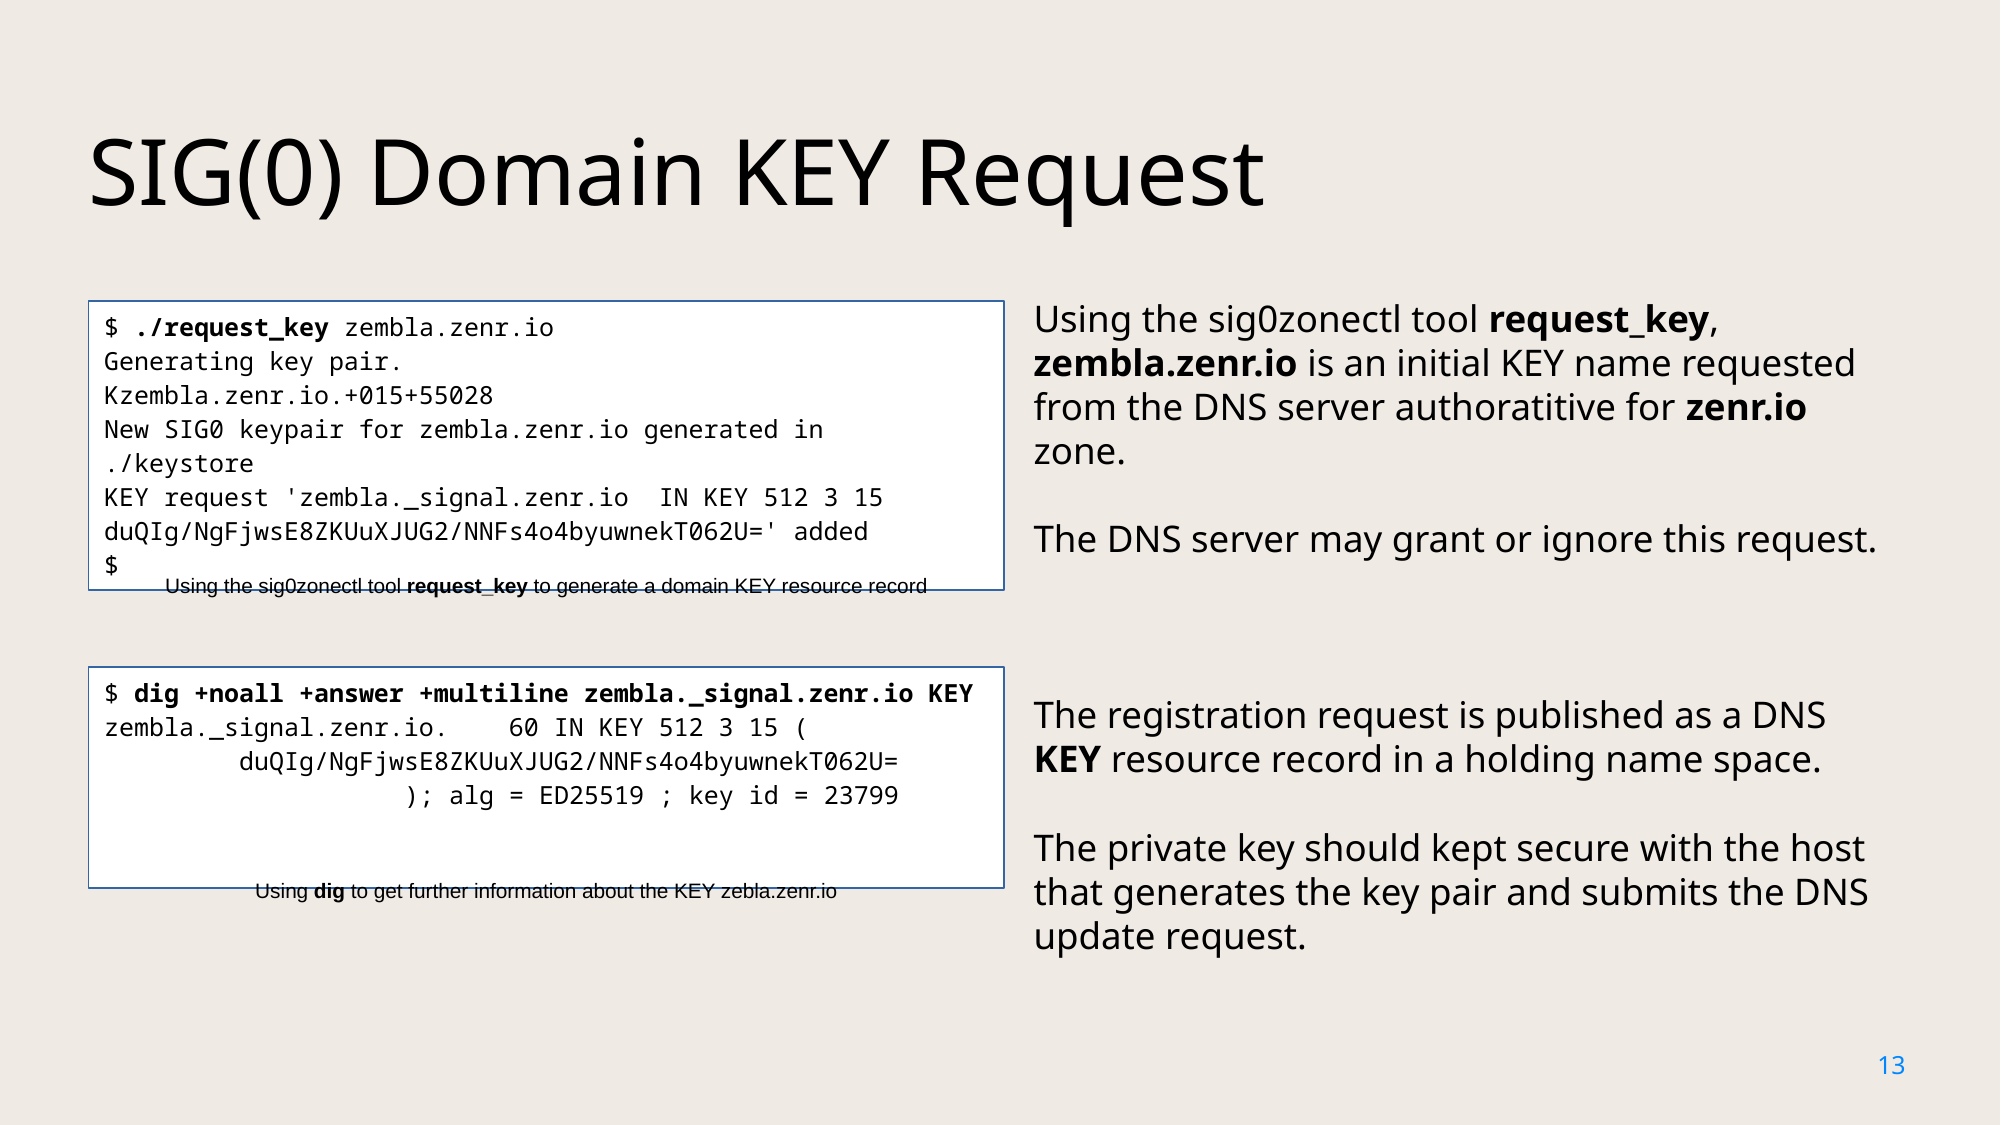

# SIG(0) Domain KEY Request
Using the sig0zonectl tool request_key, zembla.zenr.io is an initial KEY name requested from the DNS server authoratitive for zenr.io zone.
The DNS server may grant or ignore this request.
The registration request is published as a DNS KEY resource record in a holding name space.
The private key should kept secure with the host that generates the key pair and submits the DNS update request.
$ ./request_key zembla.zenr.io
Generating key pair.
Kzembla.zenr.io.+015+55028
New SIG0 keypair for zembla.zenr.io generated in ./keystore
KEY request 'zembla._signal.zenr.io IN KEY 512 3 15 duQIg/NgFjwsE8ZKUuXJUG2/NNFs4o4byuwnekT062U=' added
$
Using the sig0zonectl tool request_key to generate a domain KEY resource record
$ dig +noall +answer +multiline zembla._signal.zenr.io KEY
zembla._signal.zenr.io. 60 IN KEY 512 3 15 (
 duQIg/NgFjwsE8ZKUuXJUG2/NNFs4o4byuwnekT062U=
 ); alg = ED25519 ; key id = 23799
Using dig to get further information about the KEY zebla.zenr.io